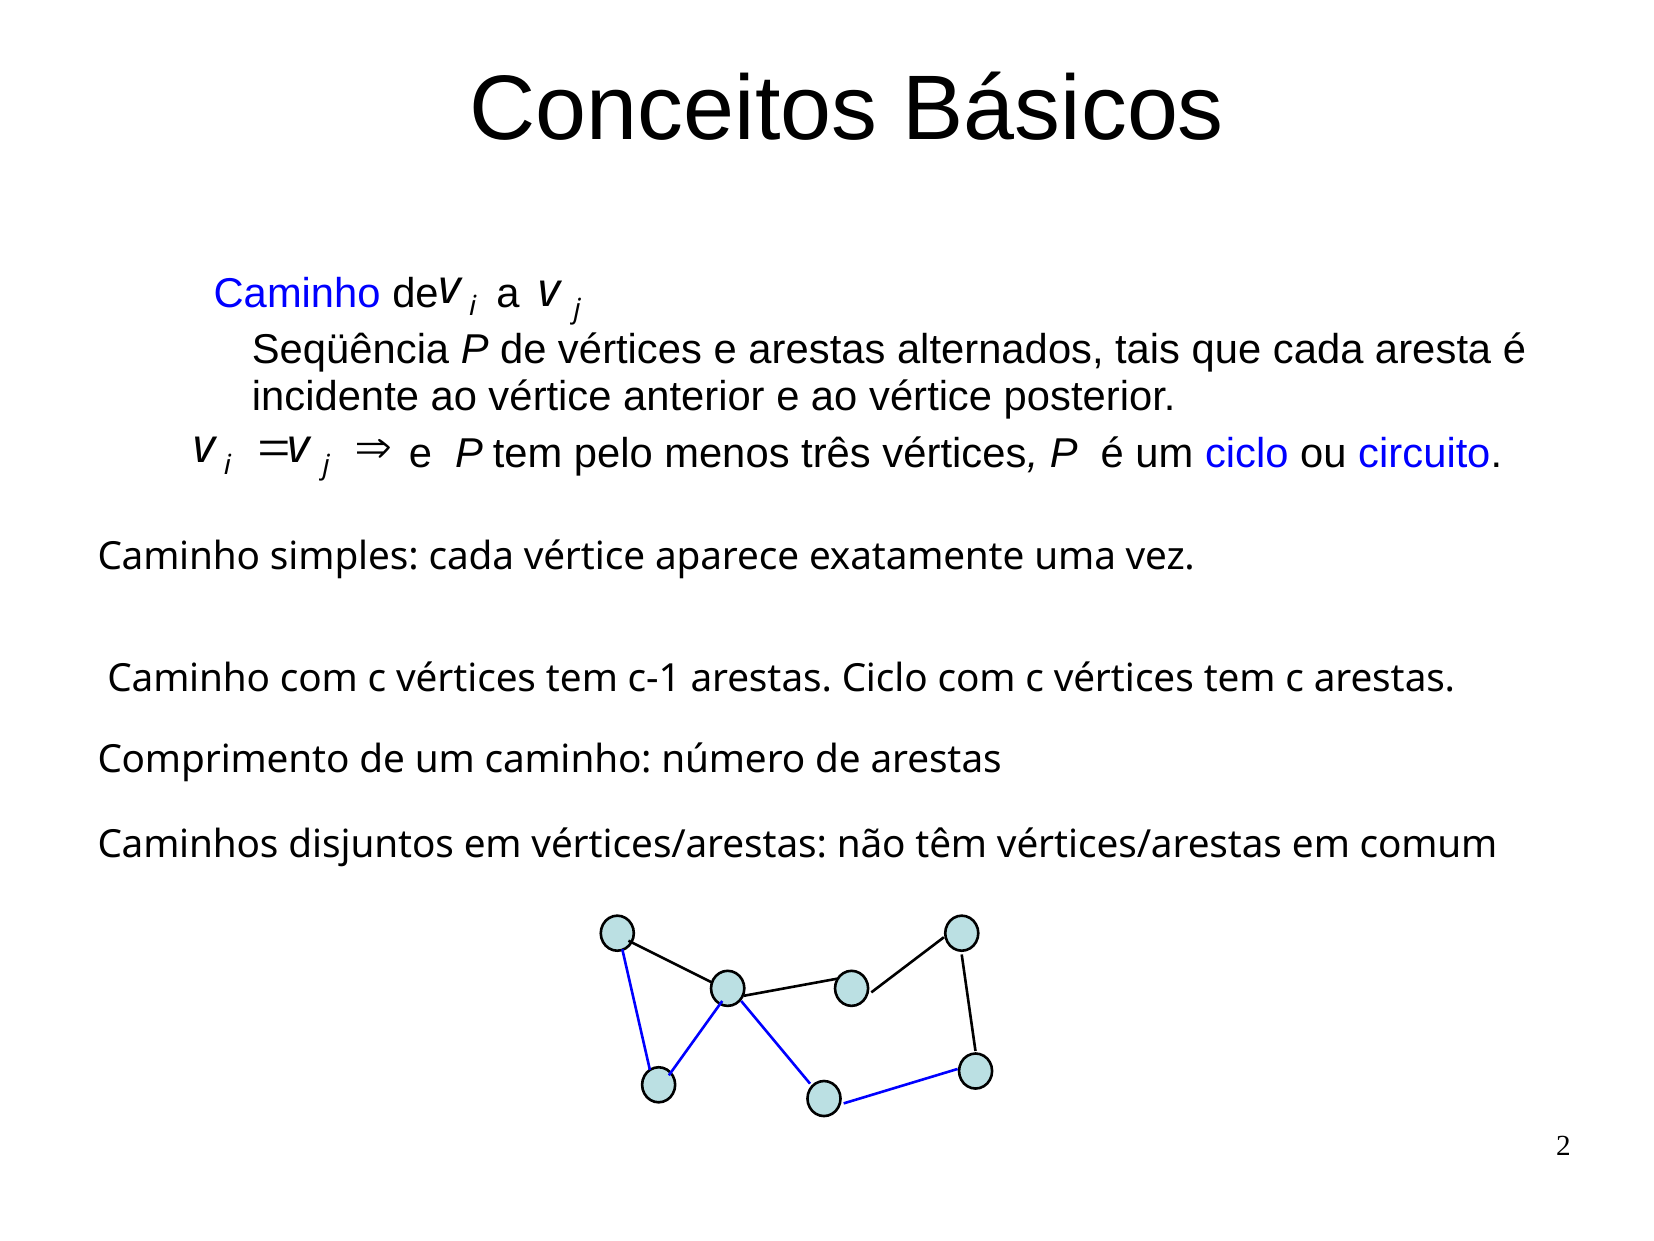

Corda
# Conceitos Básicos
Caminho de a
	Seqüência P de vértices e arestas alternados, tais que cada aresta é incidente ao vértice anterior e ao vértice posterior.
 e P tem pelo menos três vértices, P é um ciclo ou circuito.
Caminho simples: cada vértice aparece exatamente uma vez.
 Caminho com c vértices tem c-1 arestas. Ciclo com c vértices tem c arestas.
Comprimento de um caminho: número de arestas
Caminhos disjuntos em vértices/arestas: não têm vértices/arestas em comum
2